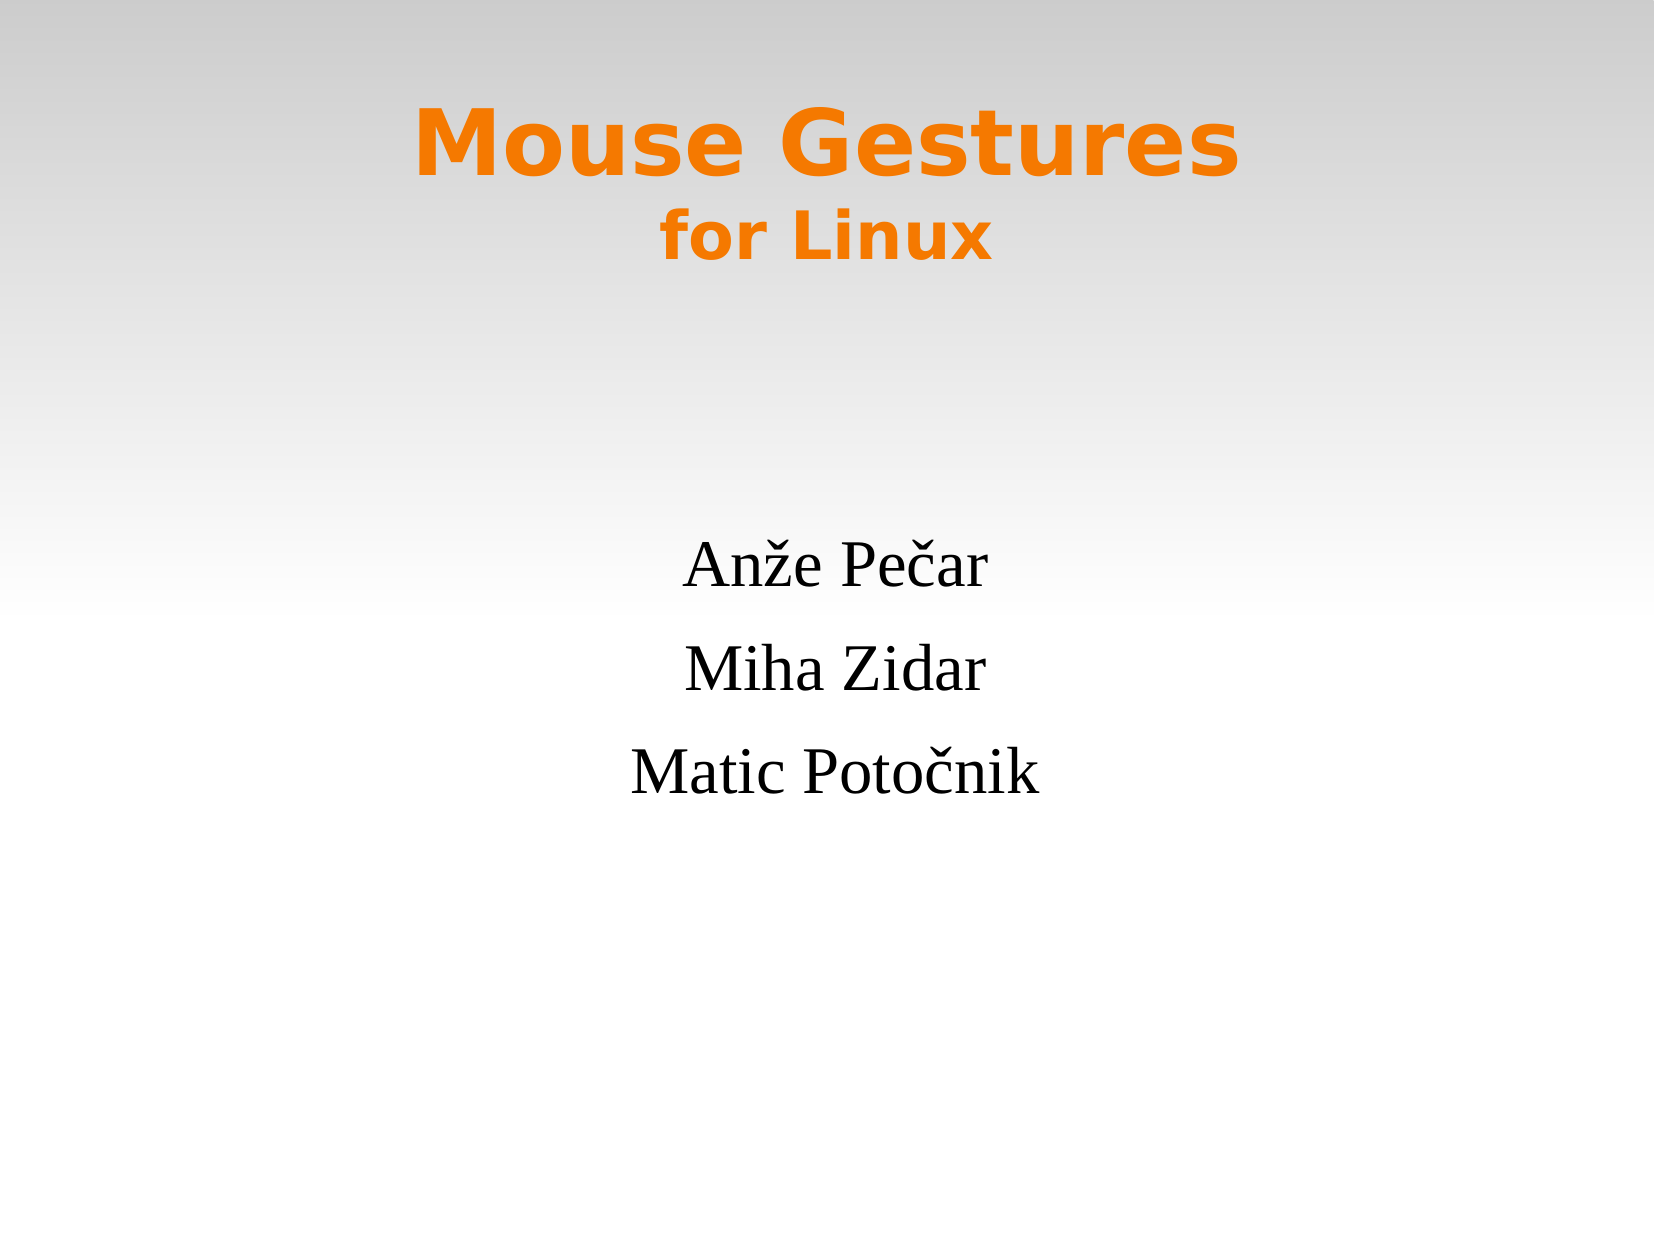

# Mouse Gestures for Linux
Anže Pečar
Miha Zidar
Matic Potočnik